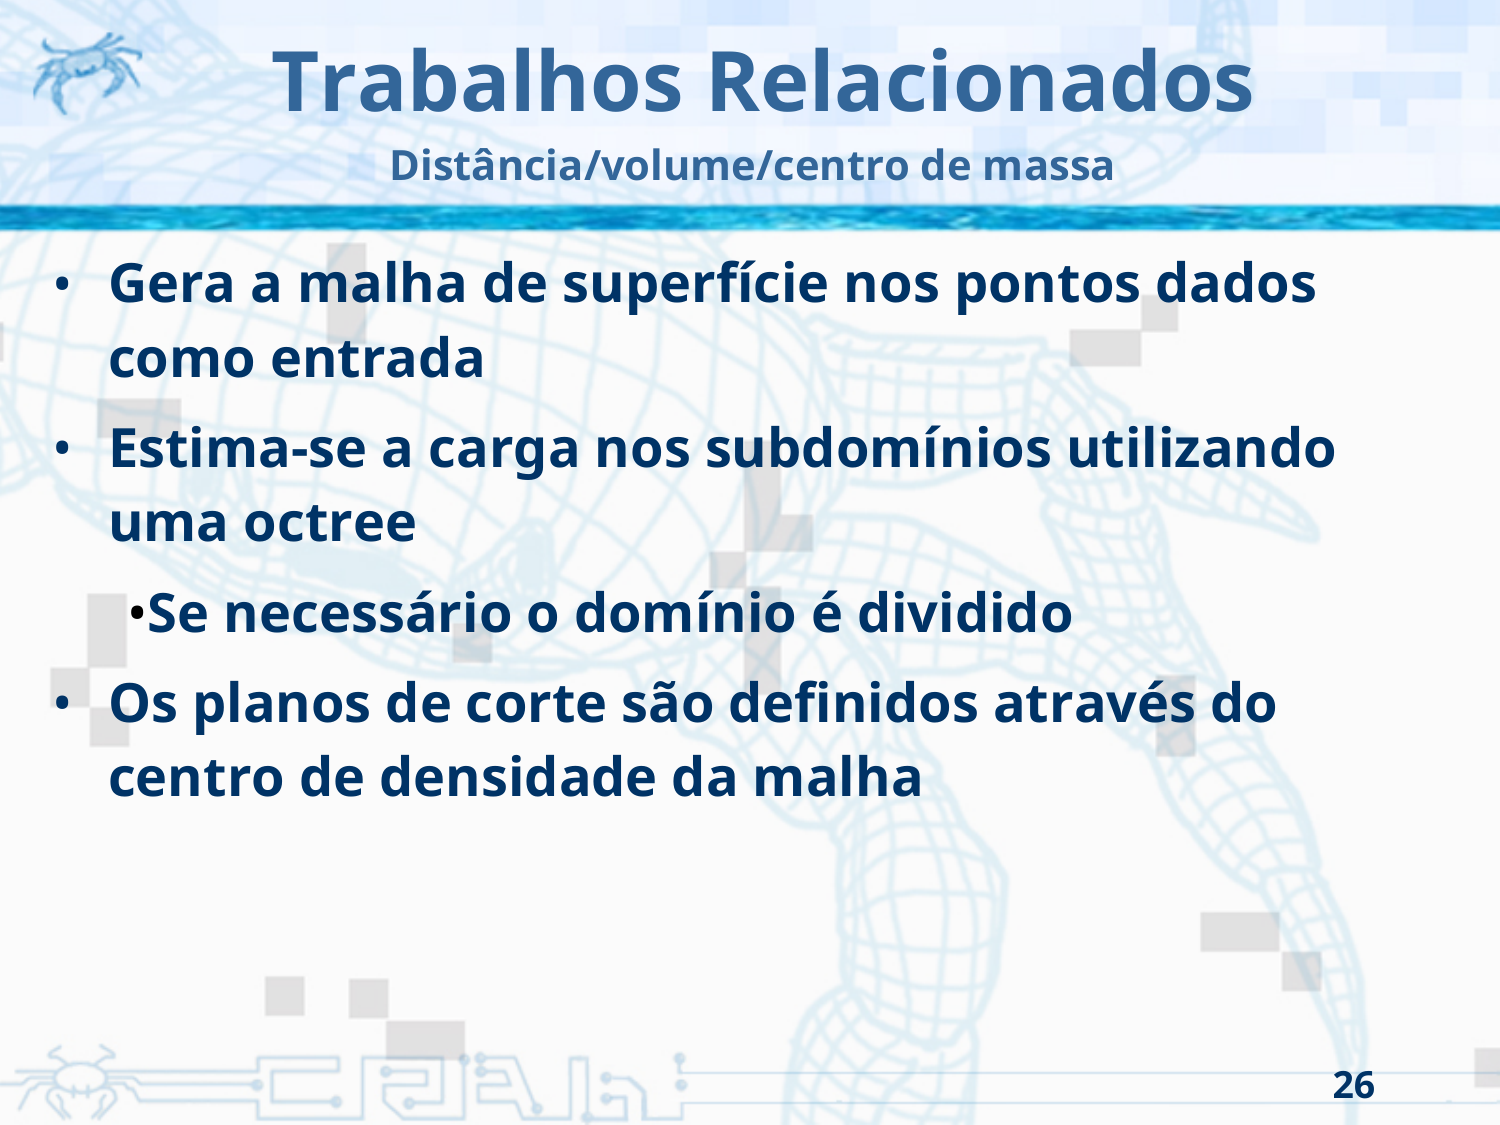

Trabalhos Relacionados
Distância/volume/centro de massa
Gera a malha de superfície nos pontos dados como entrada
Estima-se a carga nos subdomínios utilizando uma octree
Se necessário o domínio é dividido
Os planos de corte são definidos através do centro de densidade da malha